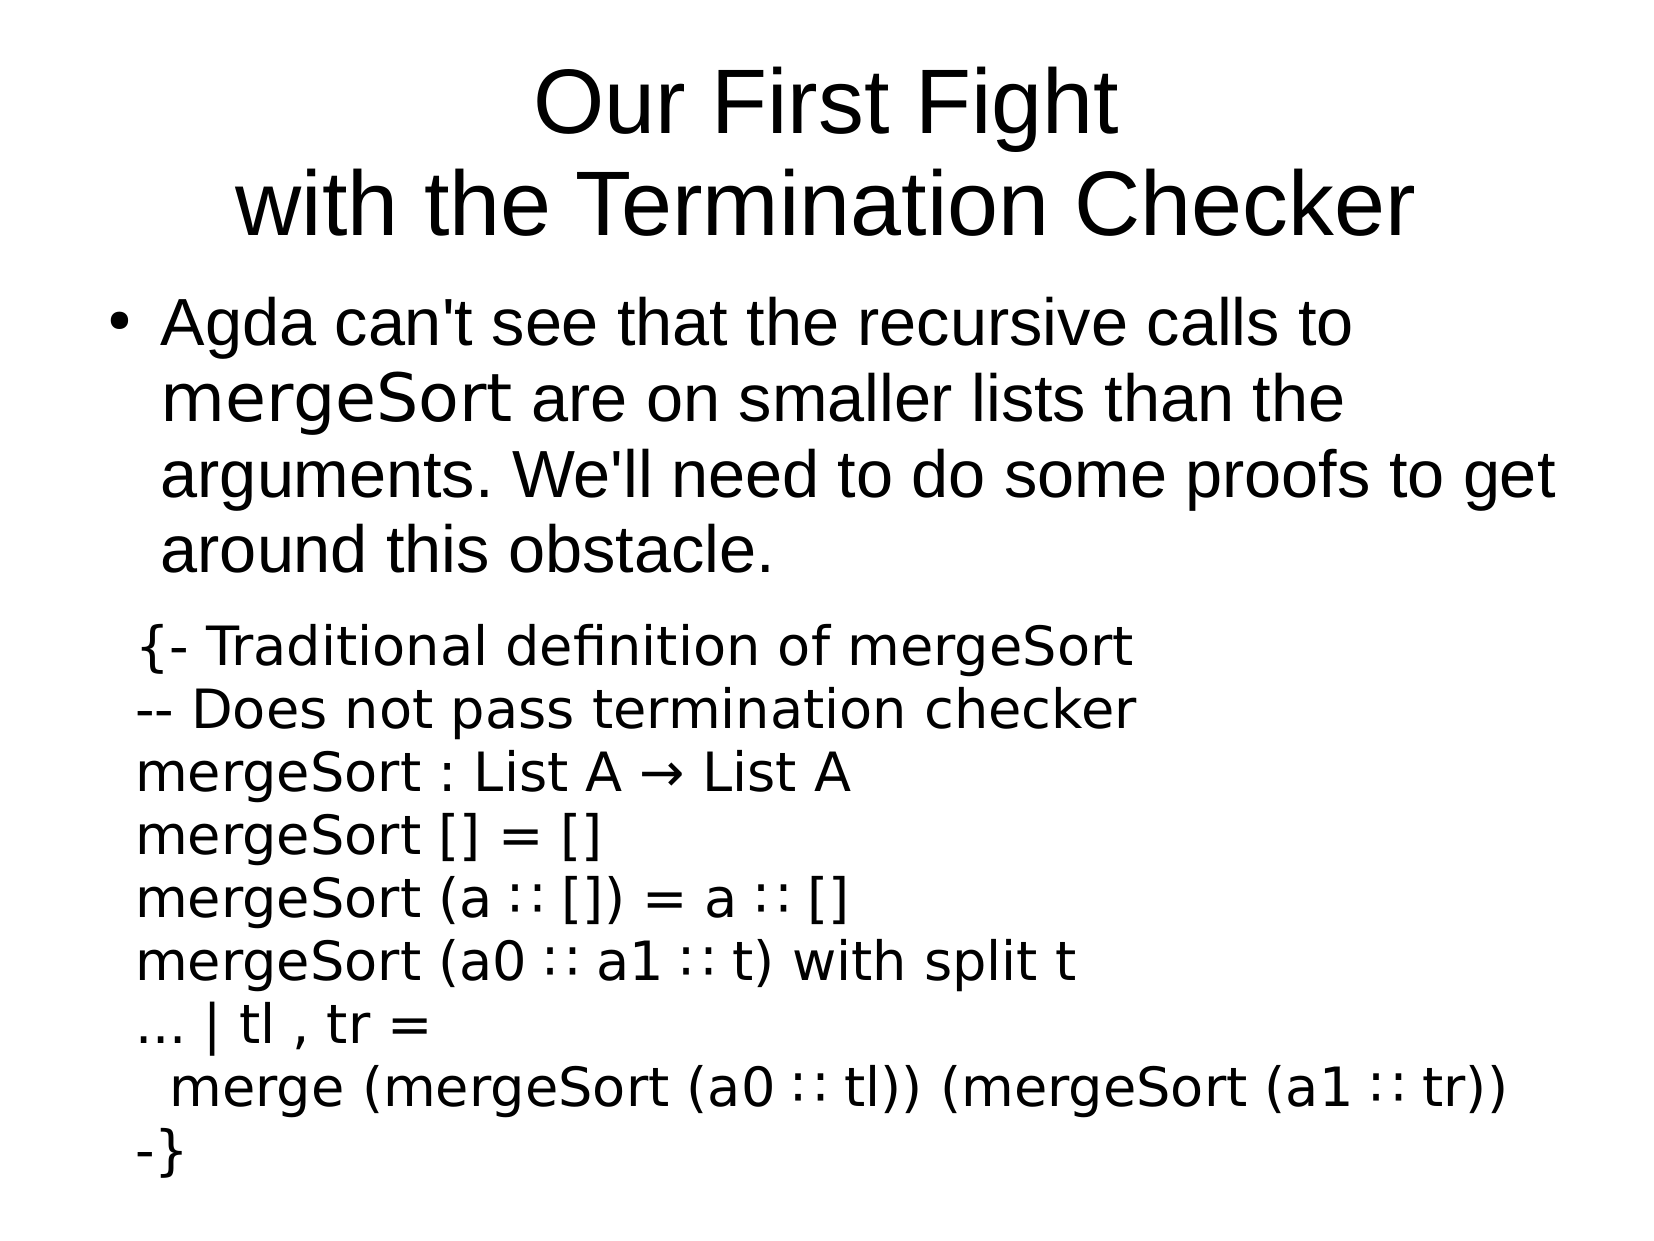

# Our First Fight with the Termination Checker
Agda can't see that the recursive calls to mergeSort are on smaller lists than the arguments. We'll need to do some proofs to get around this obstacle.
{- Traditional definition of mergeSort
-- Does not pass termination checker
mergeSort : List A → List A
mergeSort [] = []
mergeSort (a ∷ []) = a ∷ []
mergeSort (a0 ∷ a1 ∷ t) with split t
... | tl , tr =
 merge (mergeSort (a0 ∷ tl)) (mergeSort (a1 ∷ tr))
-}